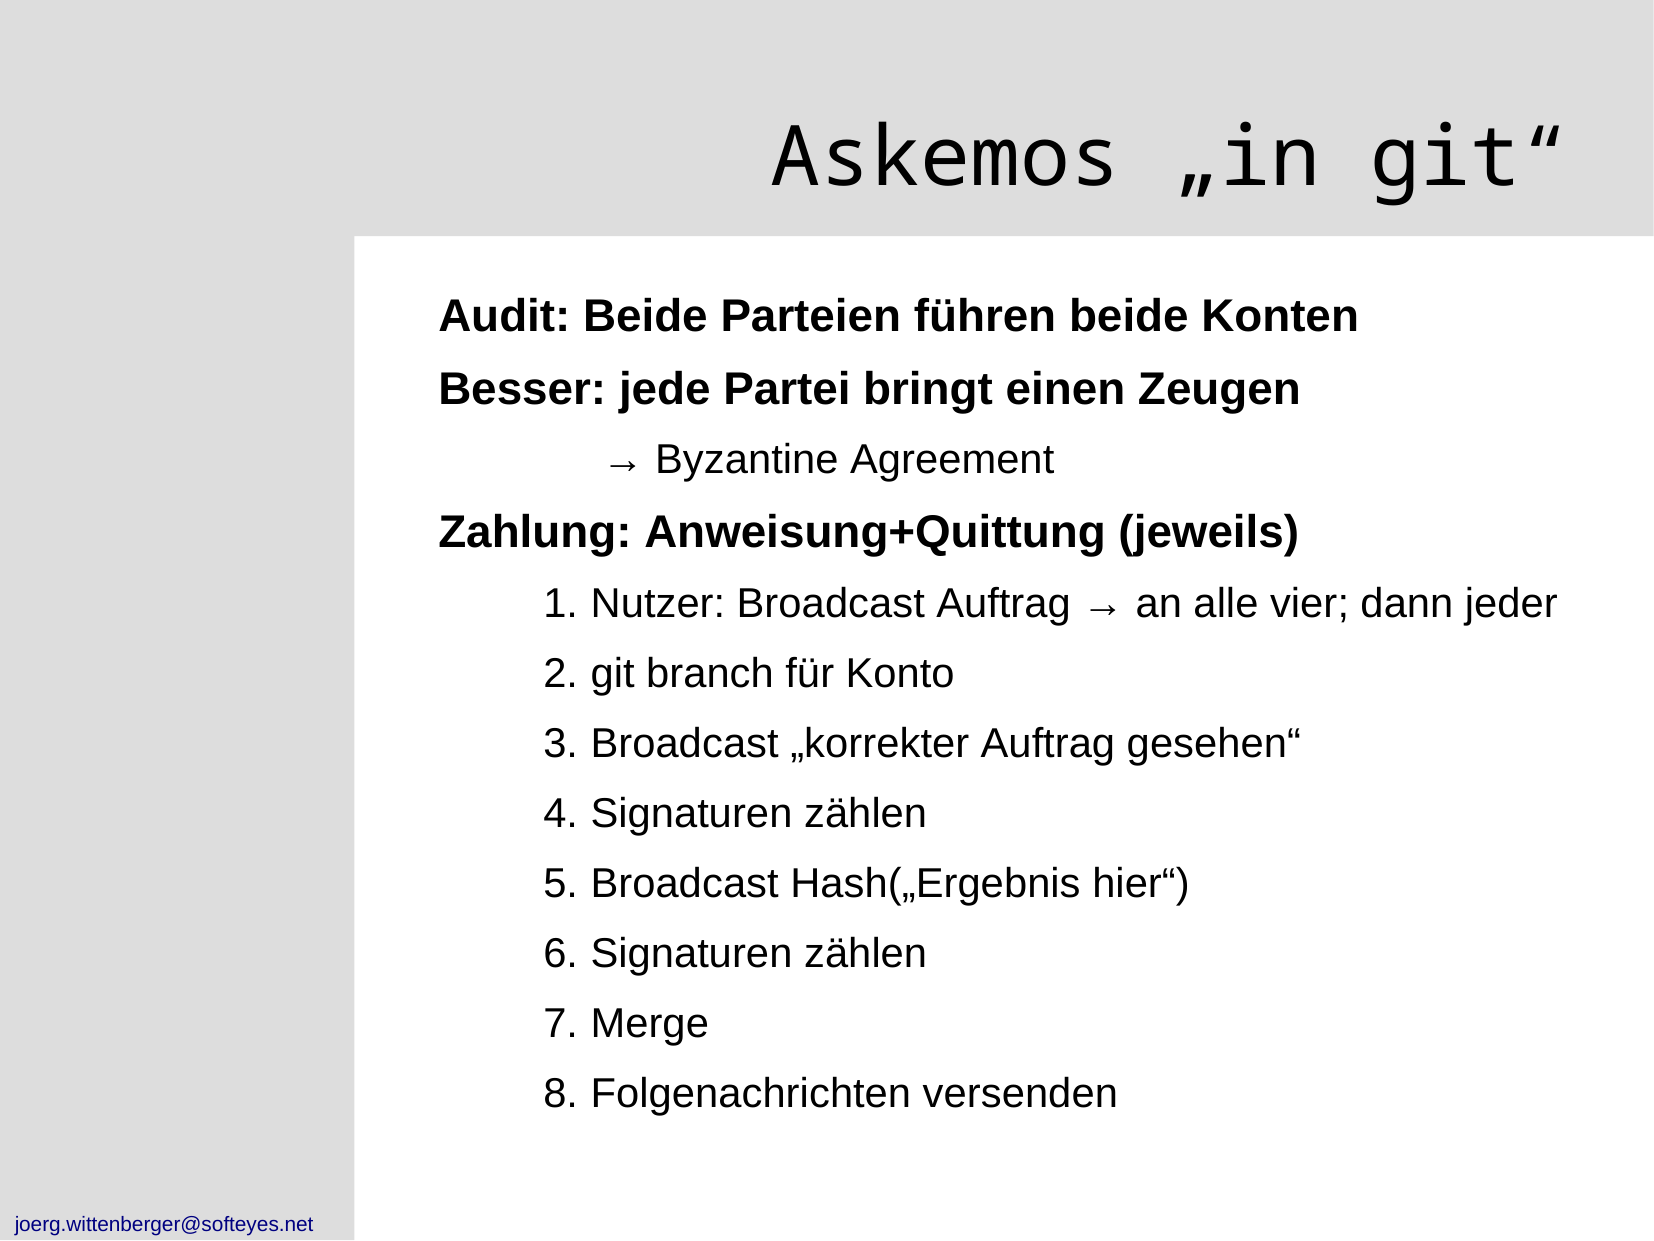

# Askemos „in git“
Audit: Beide Parteien führen beide Konten
Besser: jede Partei bringt einen Zeugen
 → Byzantine Agreement
Zahlung: Anweisung+Quittung (jeweils)
Nutzer: Broadcast Auftrag → an alle vier; dann jeder
git branch für Konto
Broadcast „korrekter Auftrag gesehen“
Signaturen zählen
Broadcast Hash(„Ergebnis hier“)
Signaturen zählen
Merge
Folgenachrichten versenden